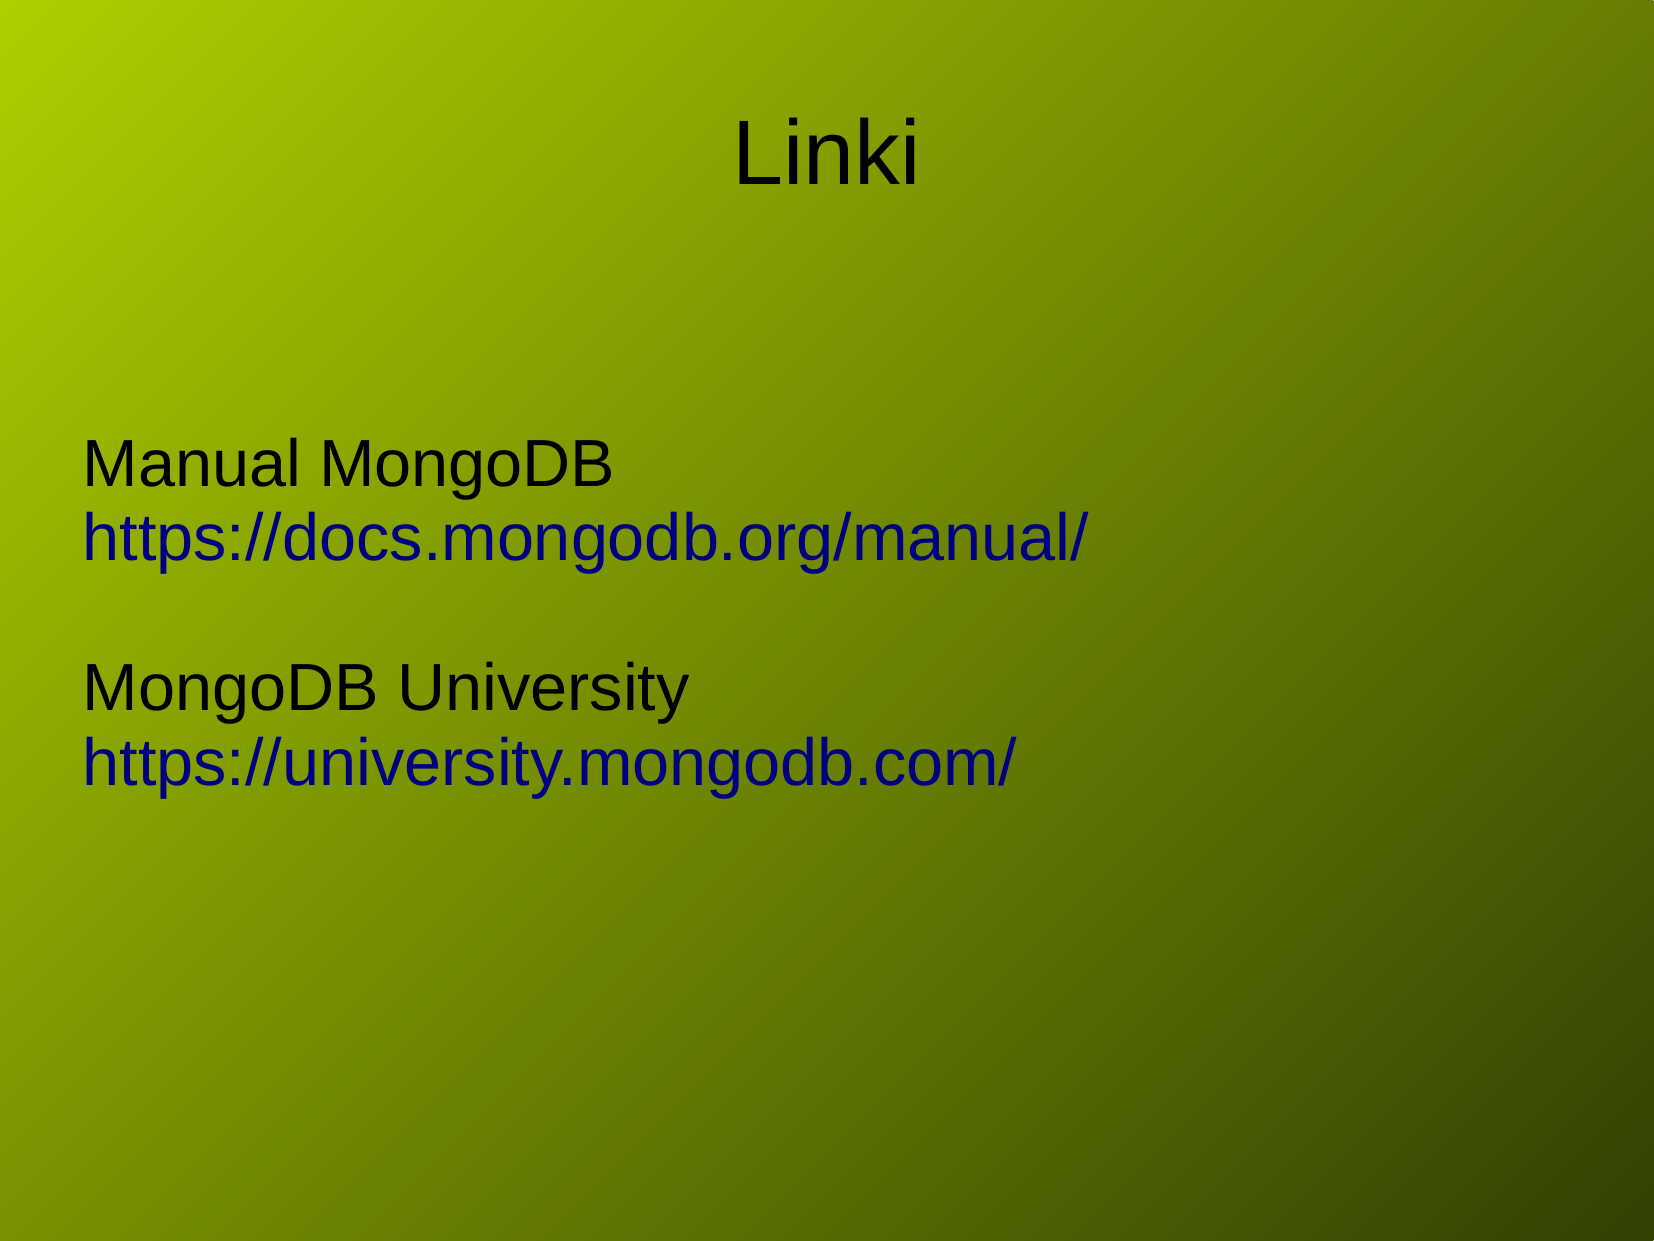

# Linki
Manual MongoDB
https://docs.mongodb.org/manual/
MongoDB University
https://university.mongodb.com/